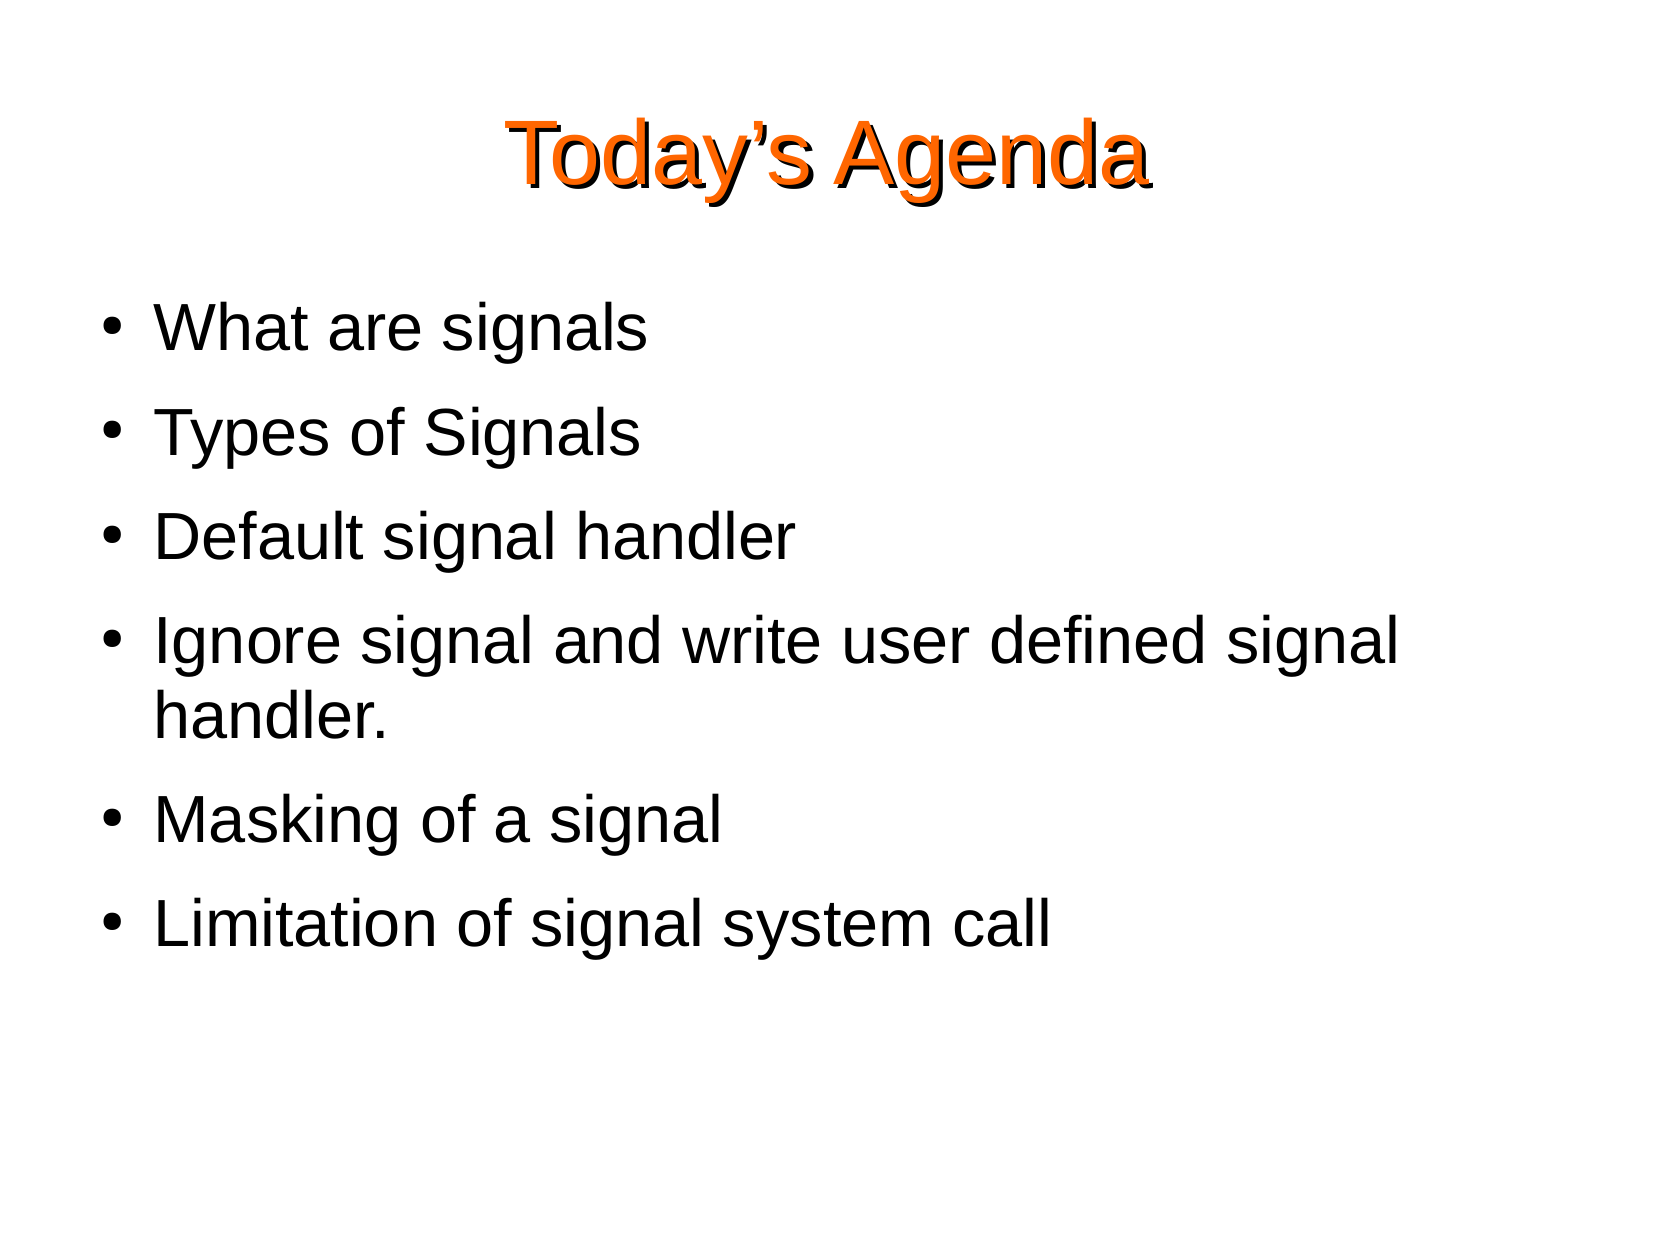

# Today’s Agenda
What are signals
Types of Signals
Default signal handler
Ignore signal and write user defined signal handler.
Masking of a signal
Limitation of signal system call